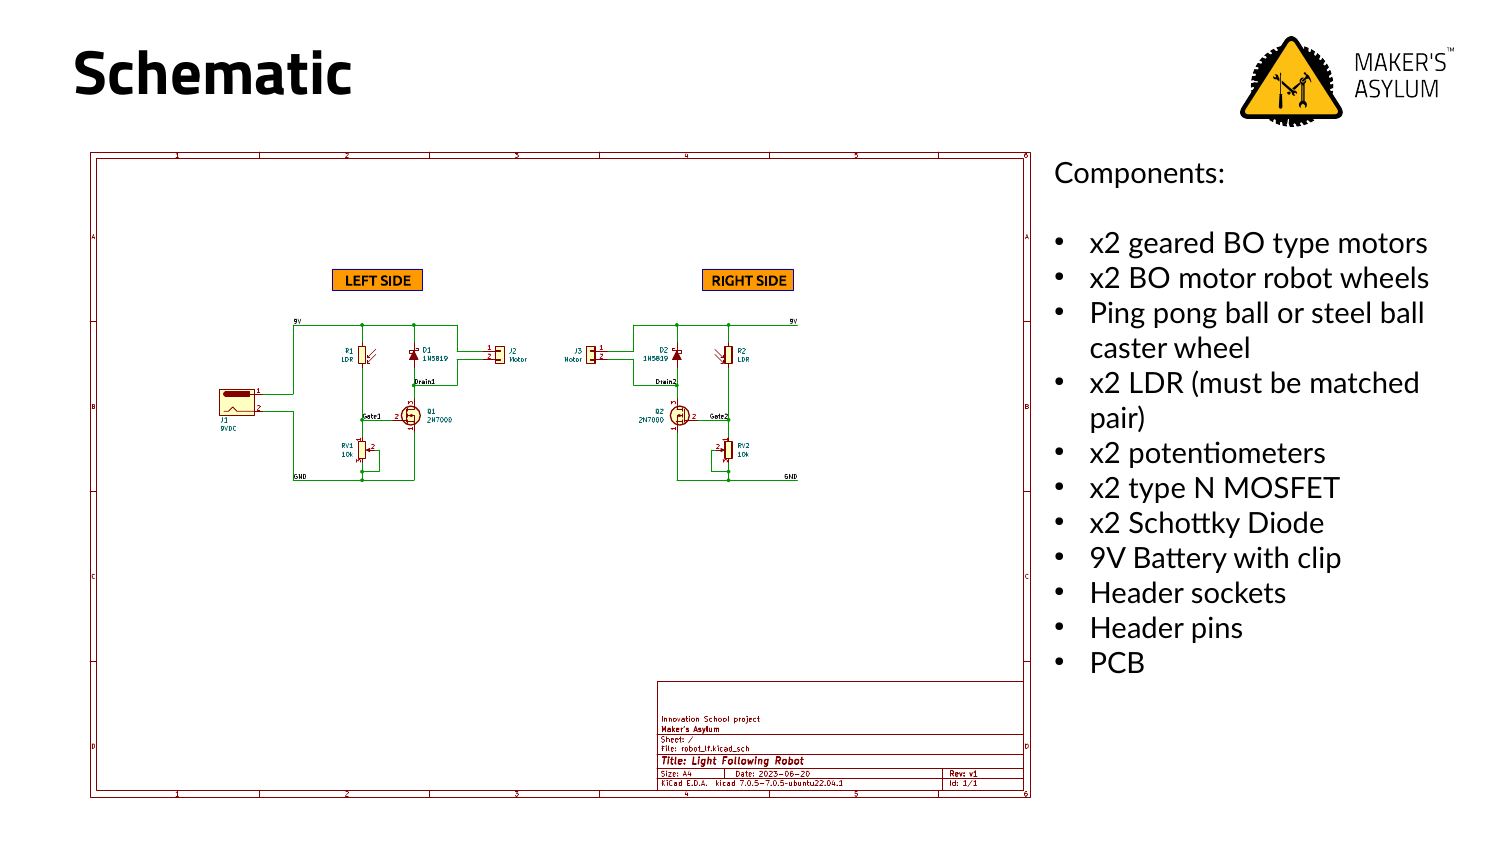

Schematic
Components:
x2 geared BO type motors
x2 BO motor robot wheels
Ping pong ball or steel ball caster wheel
x2 LDR (must be matched pair)
x2 potentiometers
x2 type N MOSFET
x2 Schottky Diode
9V Battery with clip
Header sockets
Header pins
PCB